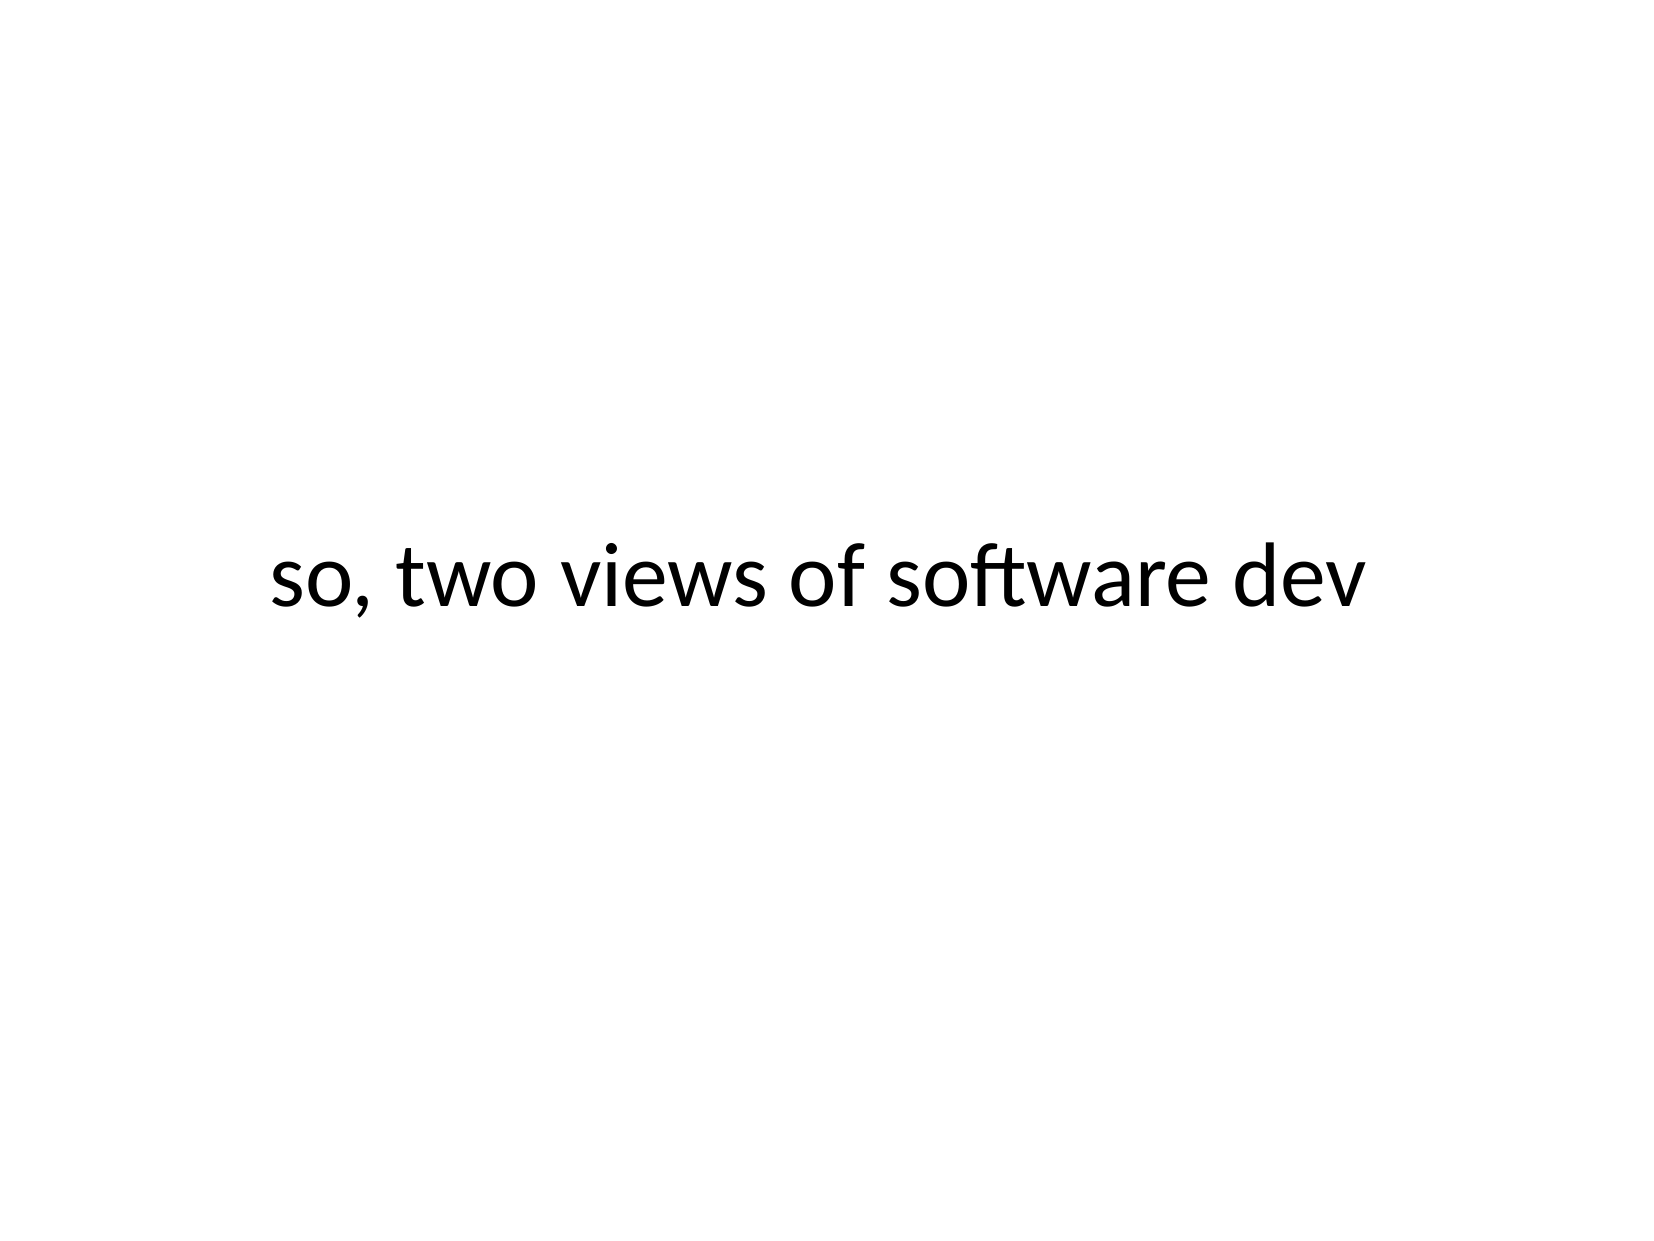

# so, two views of software dev